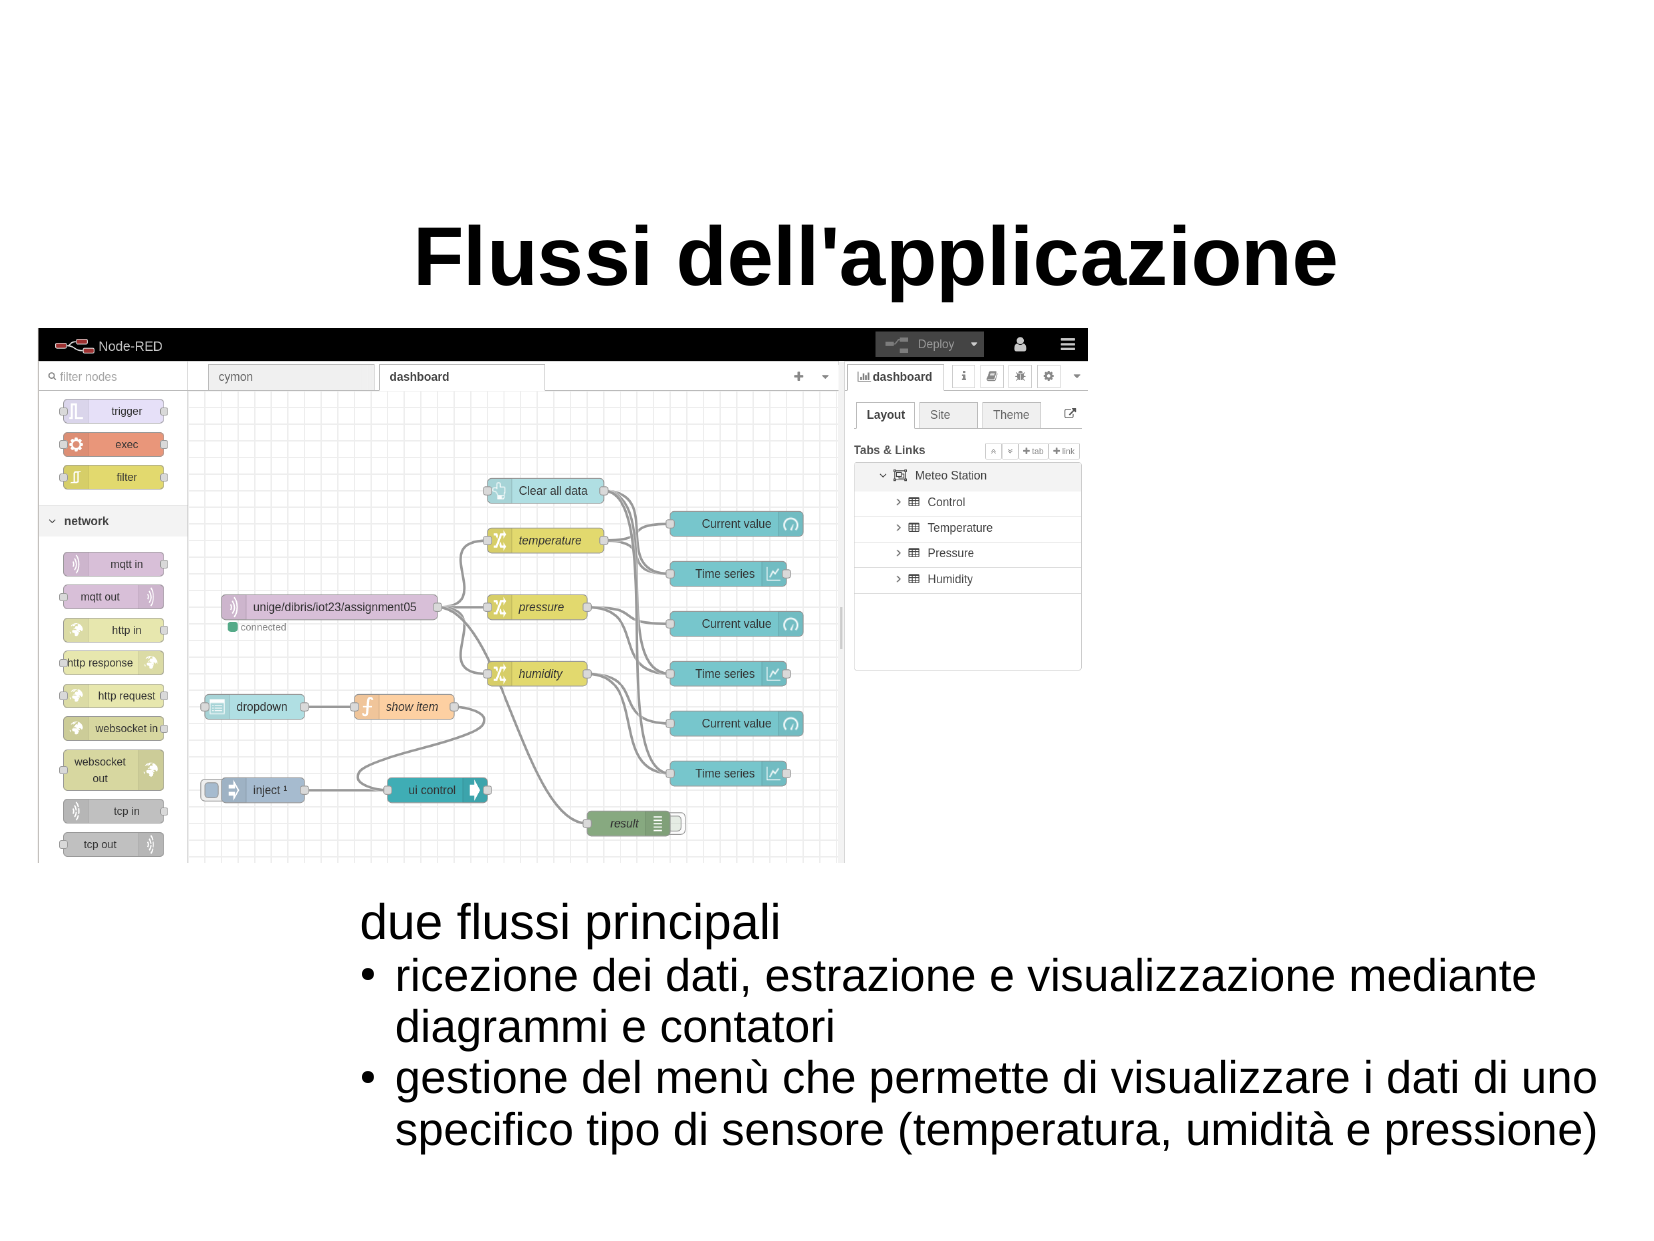

Flussi dell'applicazione
due flussi principali
ricezione dei dati, estrazione e visualizzazione mediante diagrammi e contatori
gestione del menù che permette di visualizzare i dati di uno specifico tipo di sensore (temperatura, umidità e pressione)